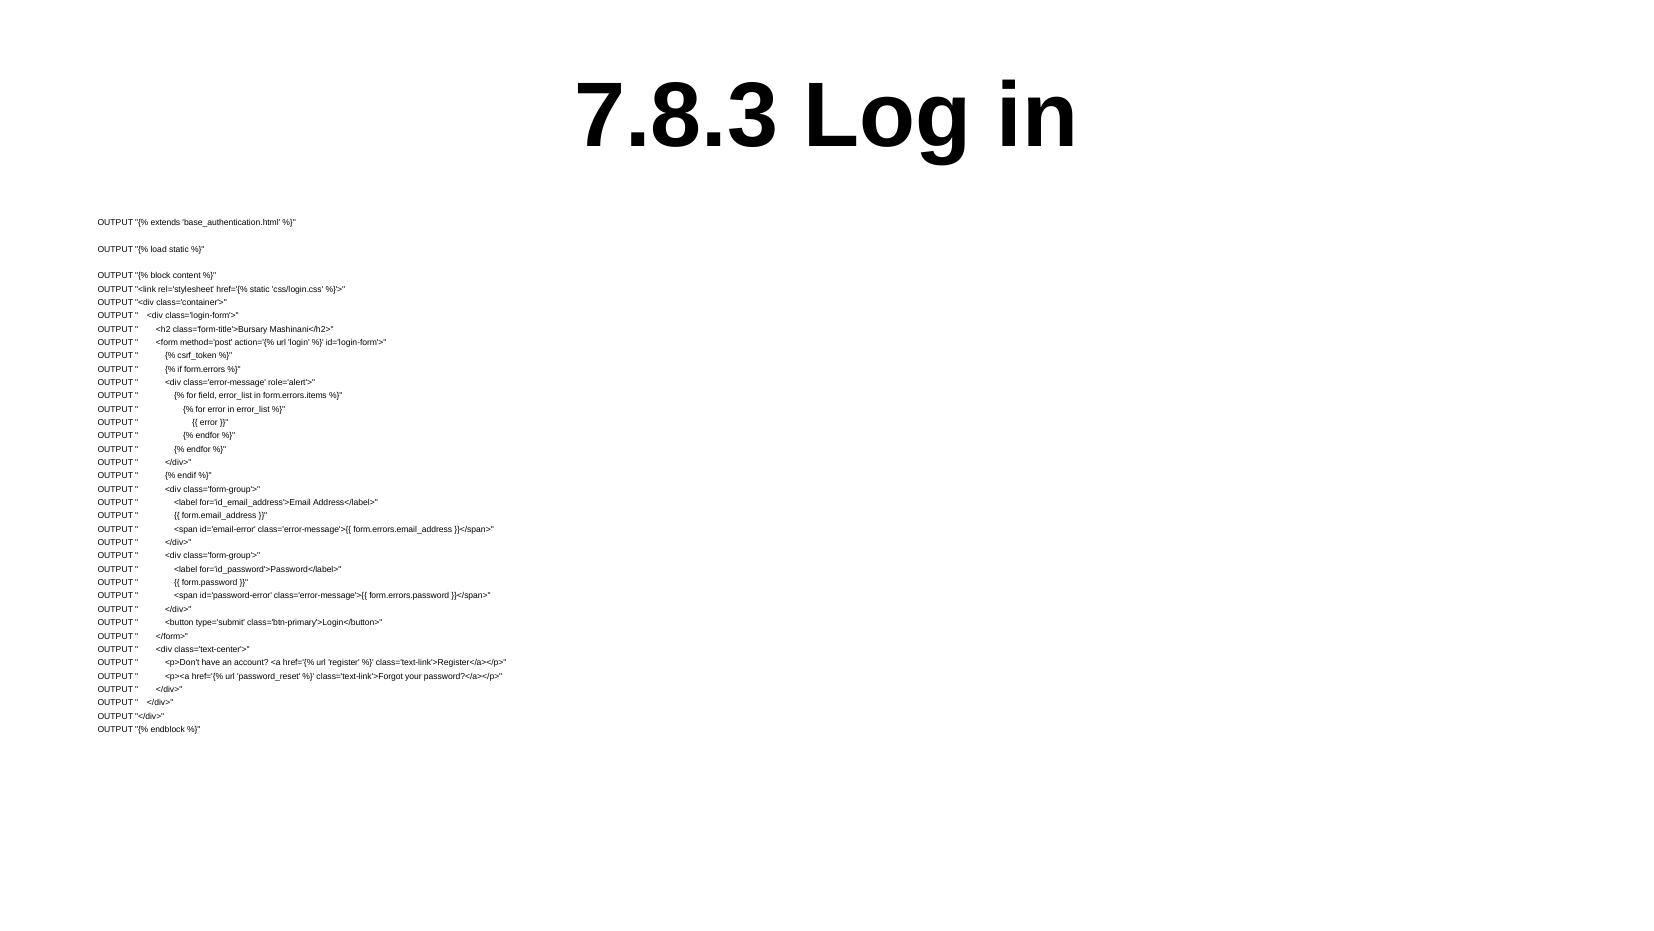

# 7.8.3 Log in
OUTPUT "{% extends 'base_authentication.html' %}"
OUTPUT "{% load static %}"
OUTPUT "{% block content %}"
OUTPUT "<link rel='stylesheet' href='{% static 'css/login.css' %}'>"
OUTPUT "<div class='container'>"
OUTPUT " <div class='login-form'>"
OUTPUT " <h2 class='form-title'>Bursary Mashinani</h2>"
OUTPUT " <form method='post' action='{% url 'login' %}' id='login-form'>"
OUTPUT " {% csrf_token %}"
OUTPUT " {% if form.errors %}"
OUTPUT " <div class='error-message' role='alert'>"
OUTPUT " {% for field, error_list in form.errors.items %}"
OUTPUT " {% for error in error_list %}"
OUTPUT " {{ error }}"
OUTPUT " {% endfor %}"
OUTPUT " {% endfor %}"
OUTPUT " </div>"
OUTPUT " {% endif %}"
OUTPUT " <div class='form-group'>"
OUTPUT " <label for='id_email_address'>Email Address</label>"
OUTPUT " {{ form.email_address }}"
OUTPUT " <span id='email-error' class='error-message'>{{ form.errors.email_address }}</span>"
OUTPUT " </div>"
OUTPUT " <div class='form-group'>"
OUTPUT " <label for='id_password'>Password</label>"
OUTPUT " {{ form.password }}"
OUTPUT " <span id='password-error' class='error-message'>{{ form.errors.password }}</span>"
OUTPUT " </div>"
OUTPUT " <button type='submit' class='btn-primary'>Login</button>"
OUTPUT " </form>"
OUTPUT " <div class='text-center'>"
OUTPUT " <p>Don't have an account? <a href='{% url 'register' %}' class='text-link'>Register</a></p>"
OUTPUT " <p><a href='{% url 'password_reset' %}' class='text-link'>Forgot your password?</a></p>"
OUTPUT " </div>"
OUTPUT " </div>"
OUTPUT "</div>"
OUTPUT "{% endblock %}"